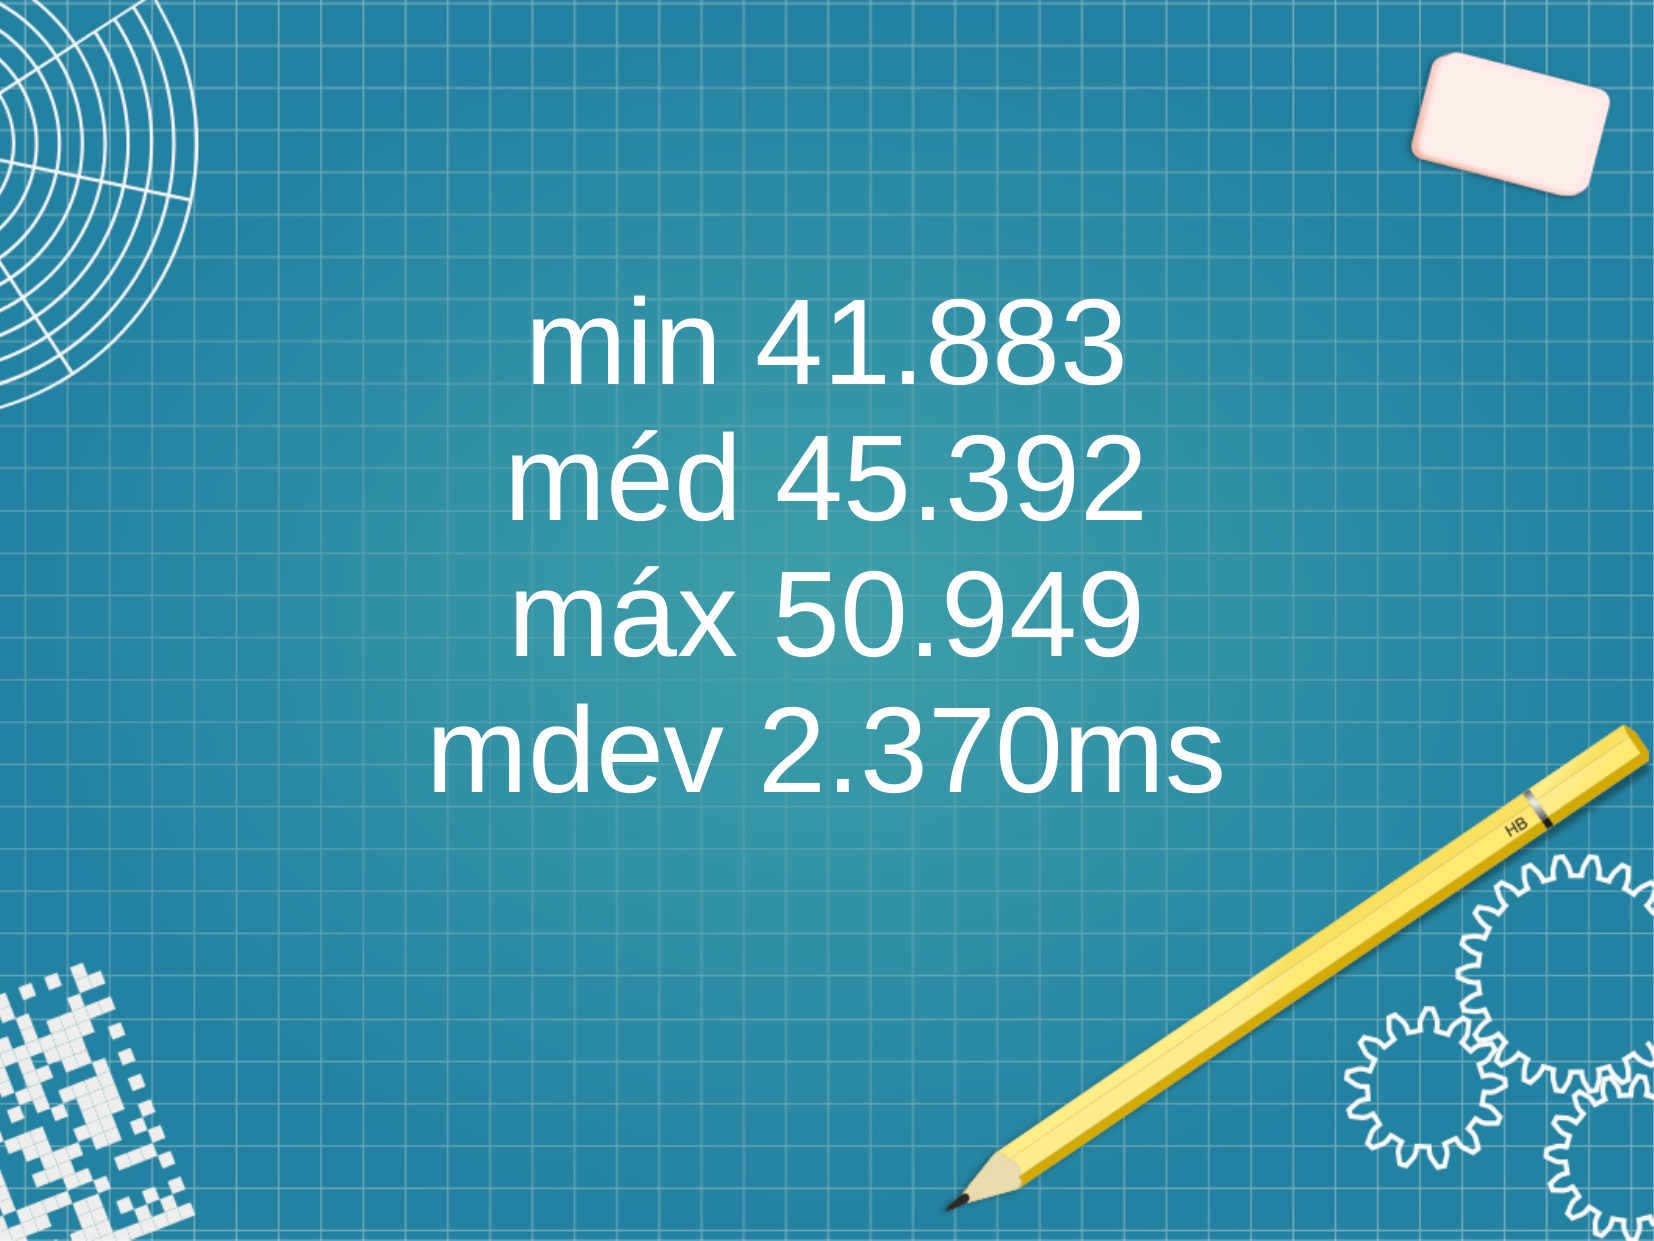

# min 41.883 méd 45.392 máx 50.949 mdev 2.370ms